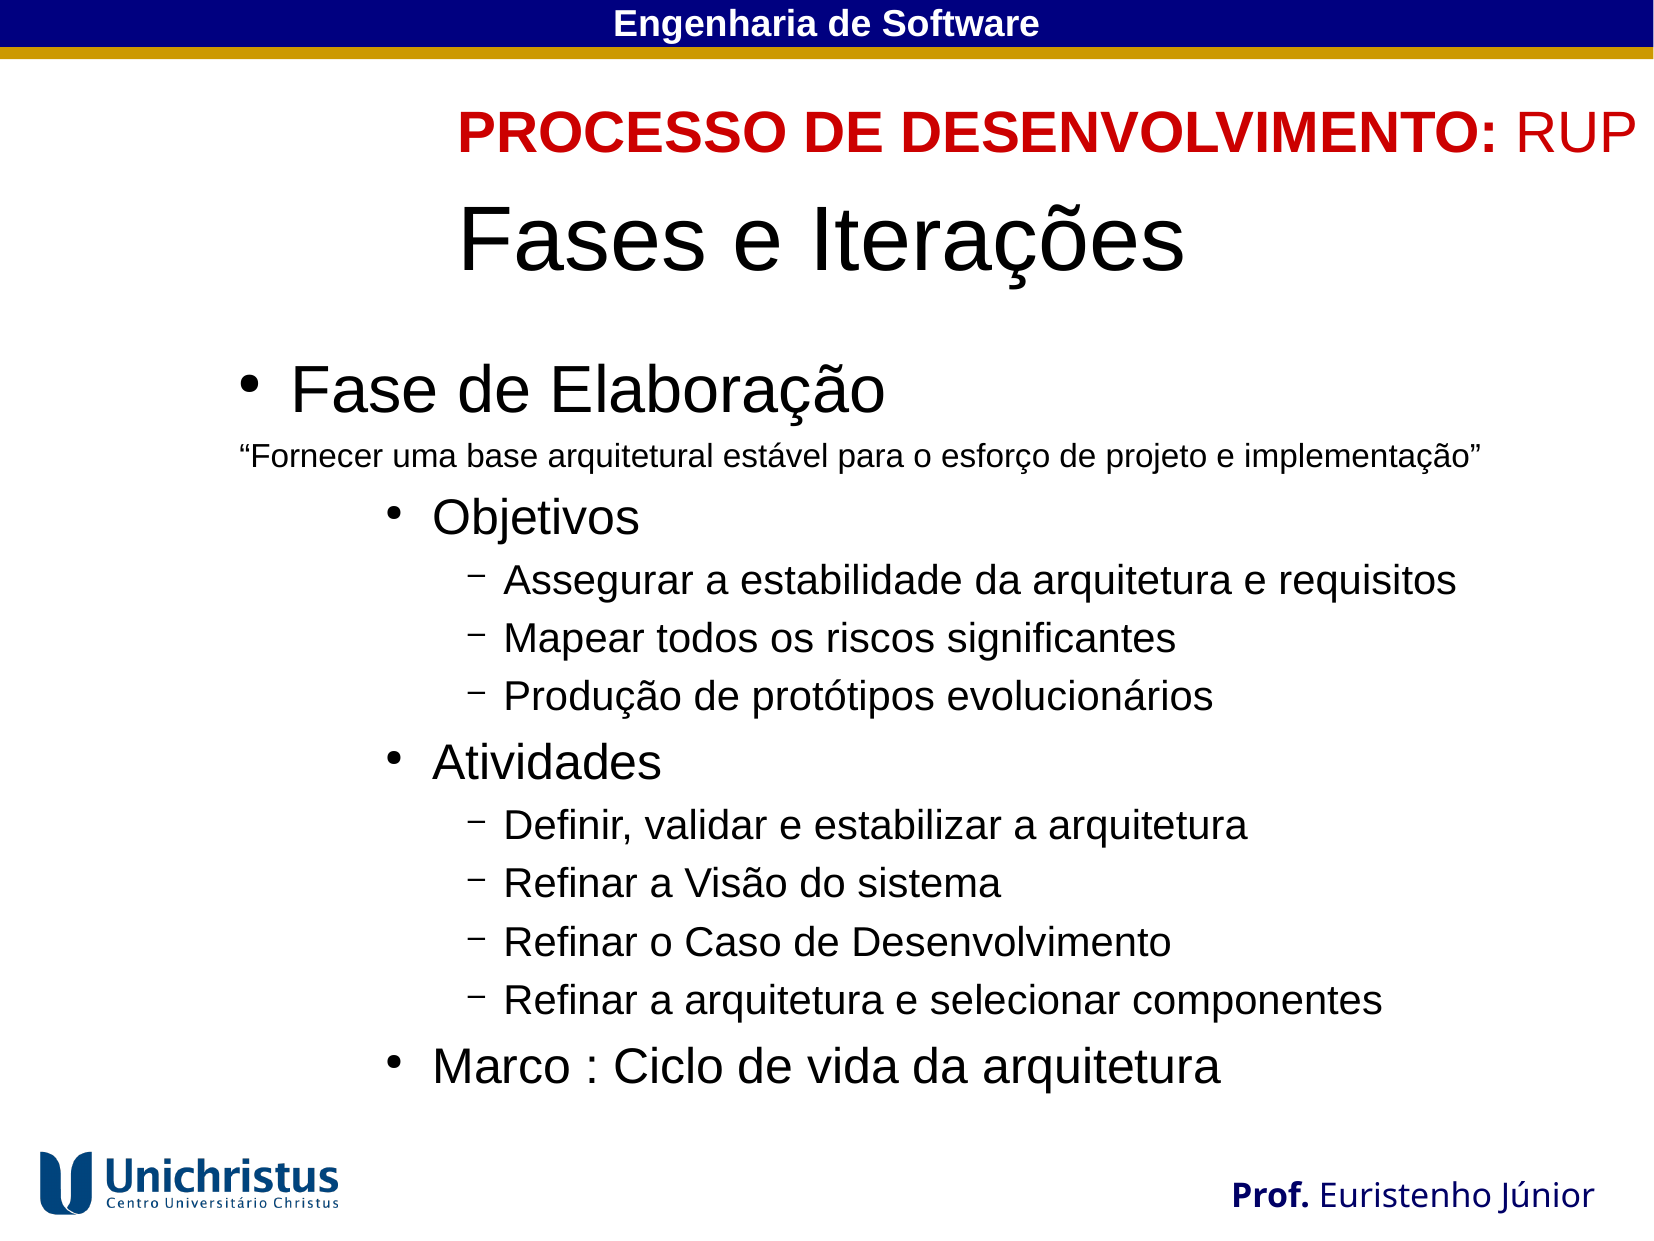

Engenharia de Software
PROCESSO DE DESENVOLVIMENTO: RUP
# Fases e Iterações
Fase de Elaboração
“Fornecer uma base arquitetural estável para o esforço de projeto e implementação”
Objetivos
Assegurar a estabilidade da arquitetura e requisitos
Mapear todos os riscos significantes
Produção de protótipos evolucionários
Atividades
Definir, validar e estabilizar a arquitetura
Refinar a Visão do sistema
Refinar o Caso de Desenvolvimento
Refinar a arquitetura e selecionar componentes
Marco : Ciclo de vida da arquitetura
Prof. Euristenho Júnior